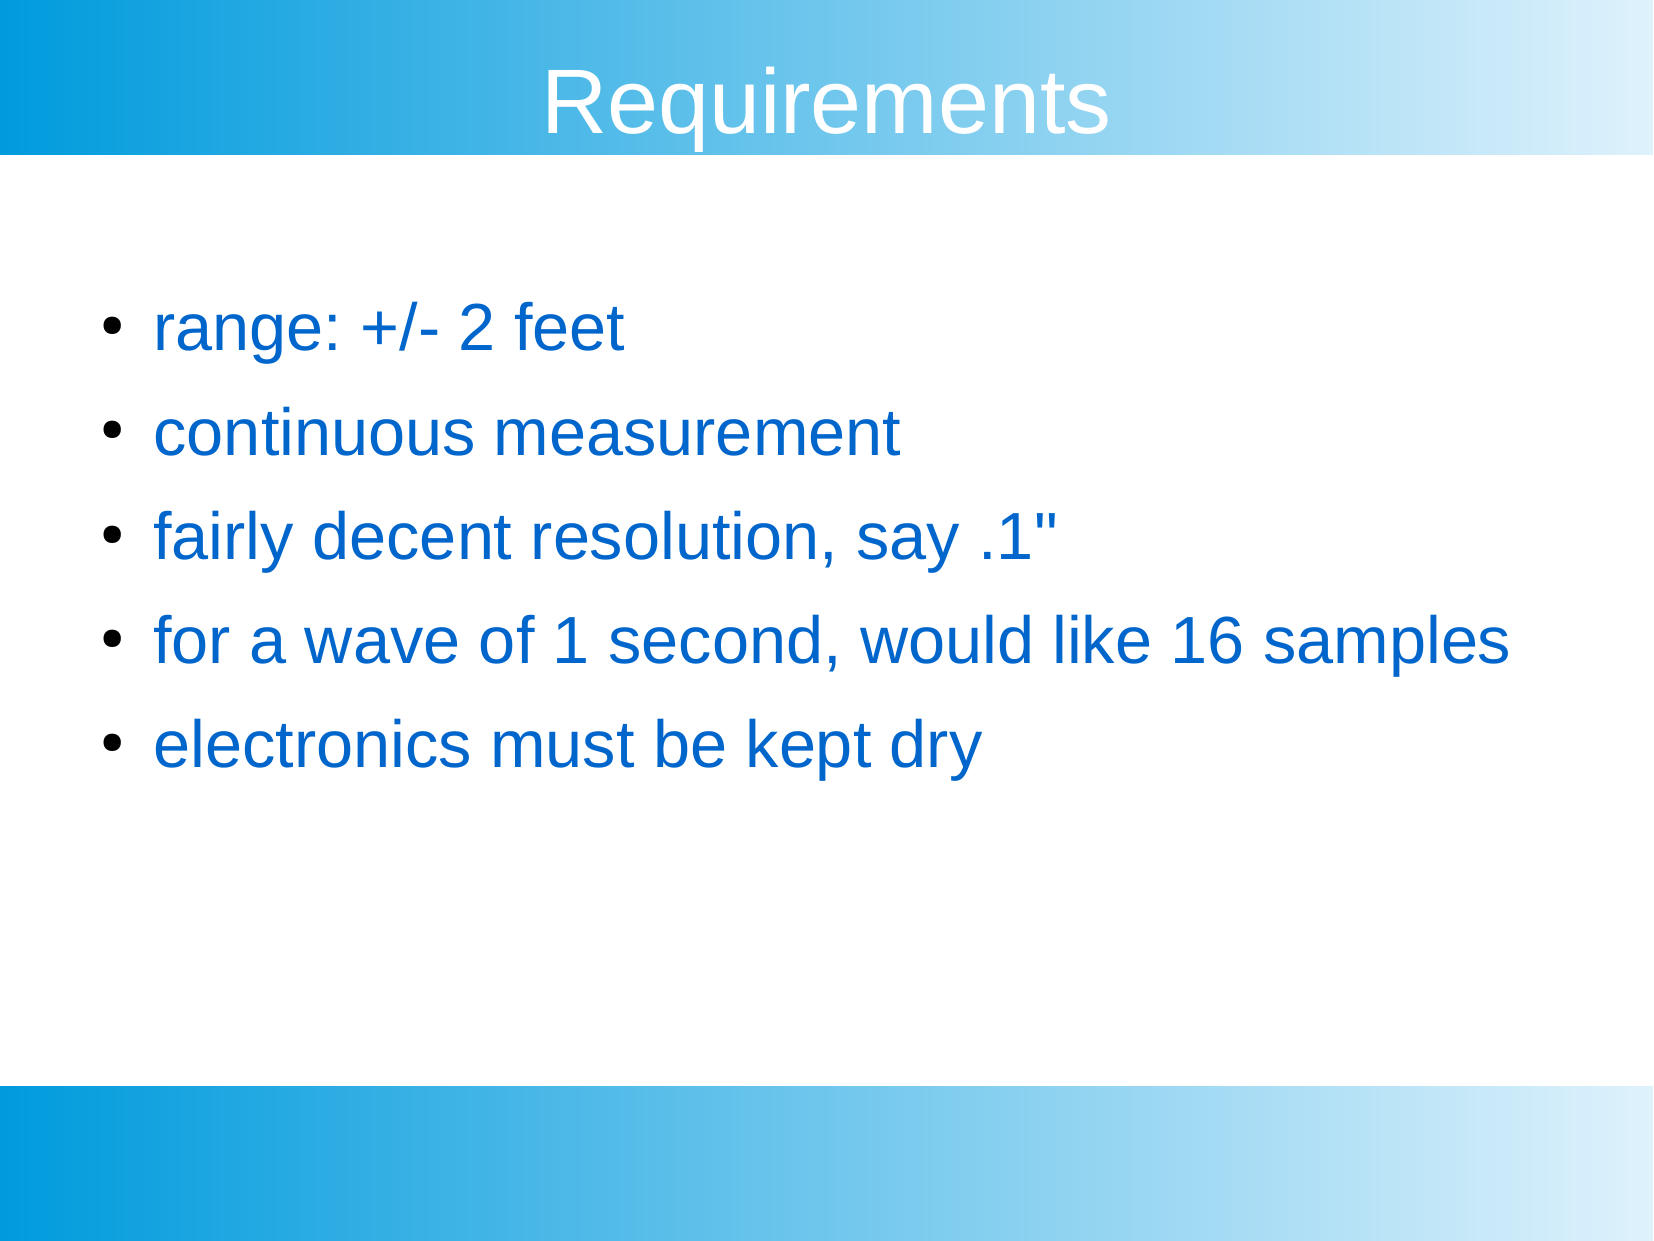

# Requirements
range: +/- 2 feet
continuous measurement
fairly decent resolution, say .1"
for a wave of 1 second, would like 16 samples
electronics must be kept dry